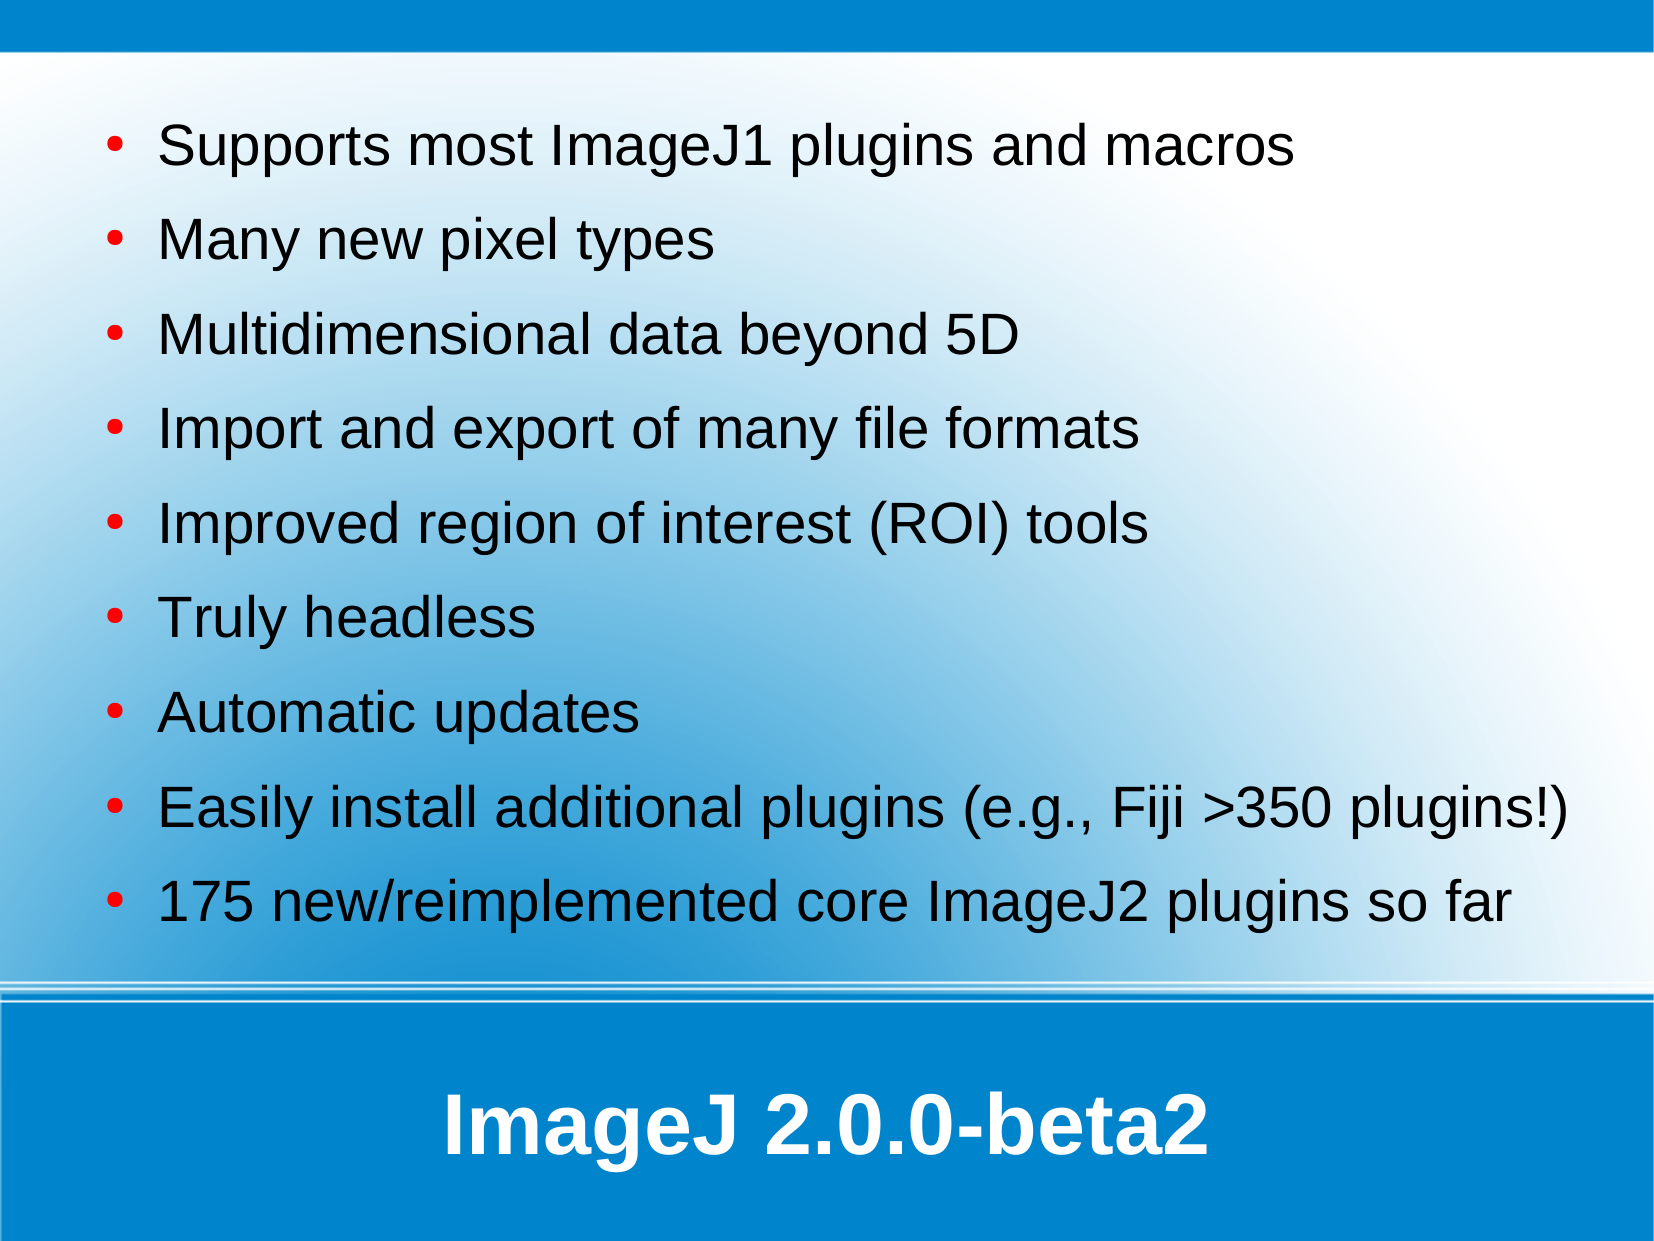

Supports most ImageJ1 plugins and macros
Many new pixel types
Multidimensional data beyond 5D
Import and export of many file formats
Improved region of interest (ROI) tools
Truly headless
Automatic updates
Easily install additional plugins (e.g., Fiji >350 plugins!)
175 new/reimplemented core ImageJ2 plugins so far
# ImageJ 2.0.0-beta2